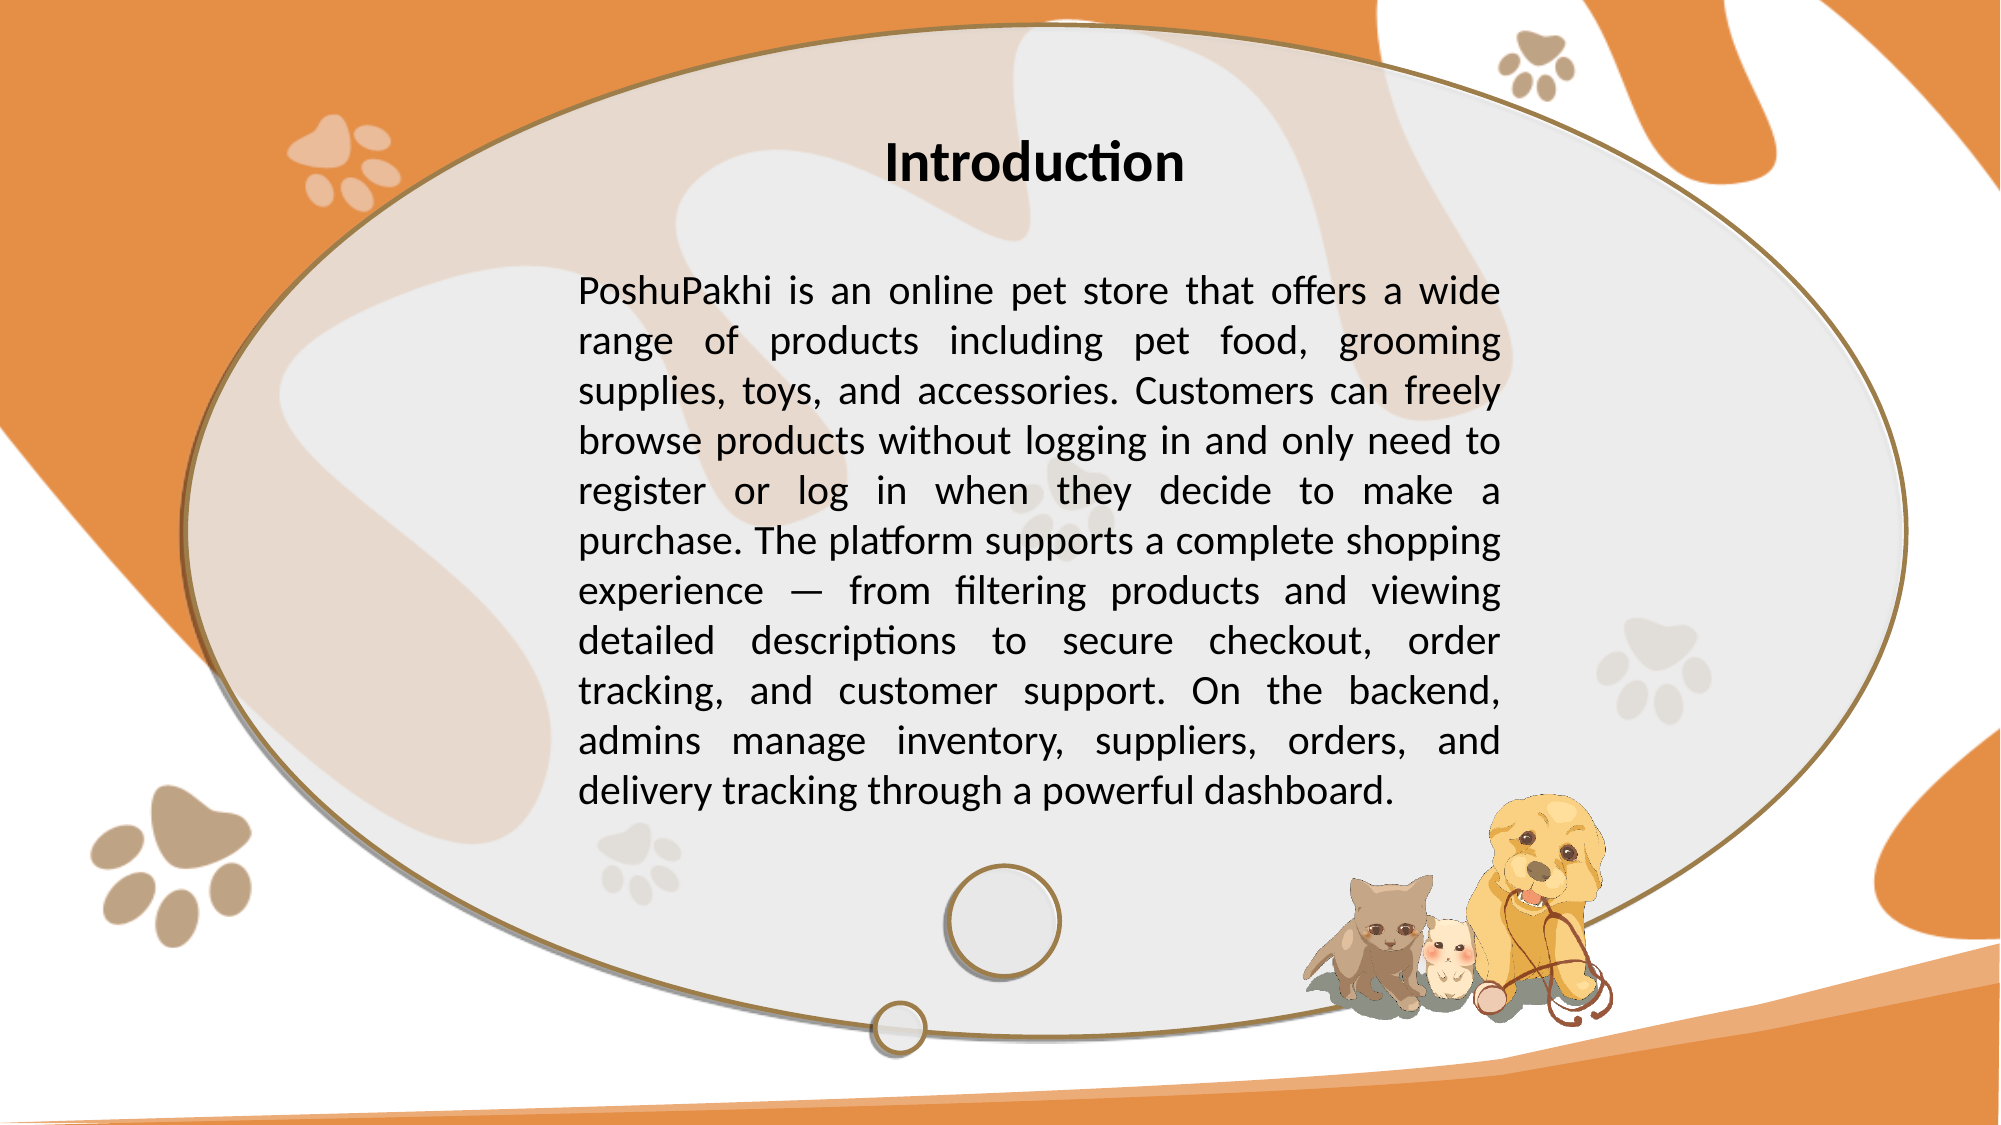

Introduction
PoshuPakhi is an online pet store that offers a wide range of products including pet food, grooming supplies, toys, and accessories. Customers can freely browse products without logging in and only need to register or log in when they decide to make a purchase. The platform supports a complete shopping experience — from filtering products and viewing detailed descriptions to secure checkout, order tracking, and customer support. On the backend, admins manage inventory, suppliers, orders, and delivery tracking through a powerful dashboard.